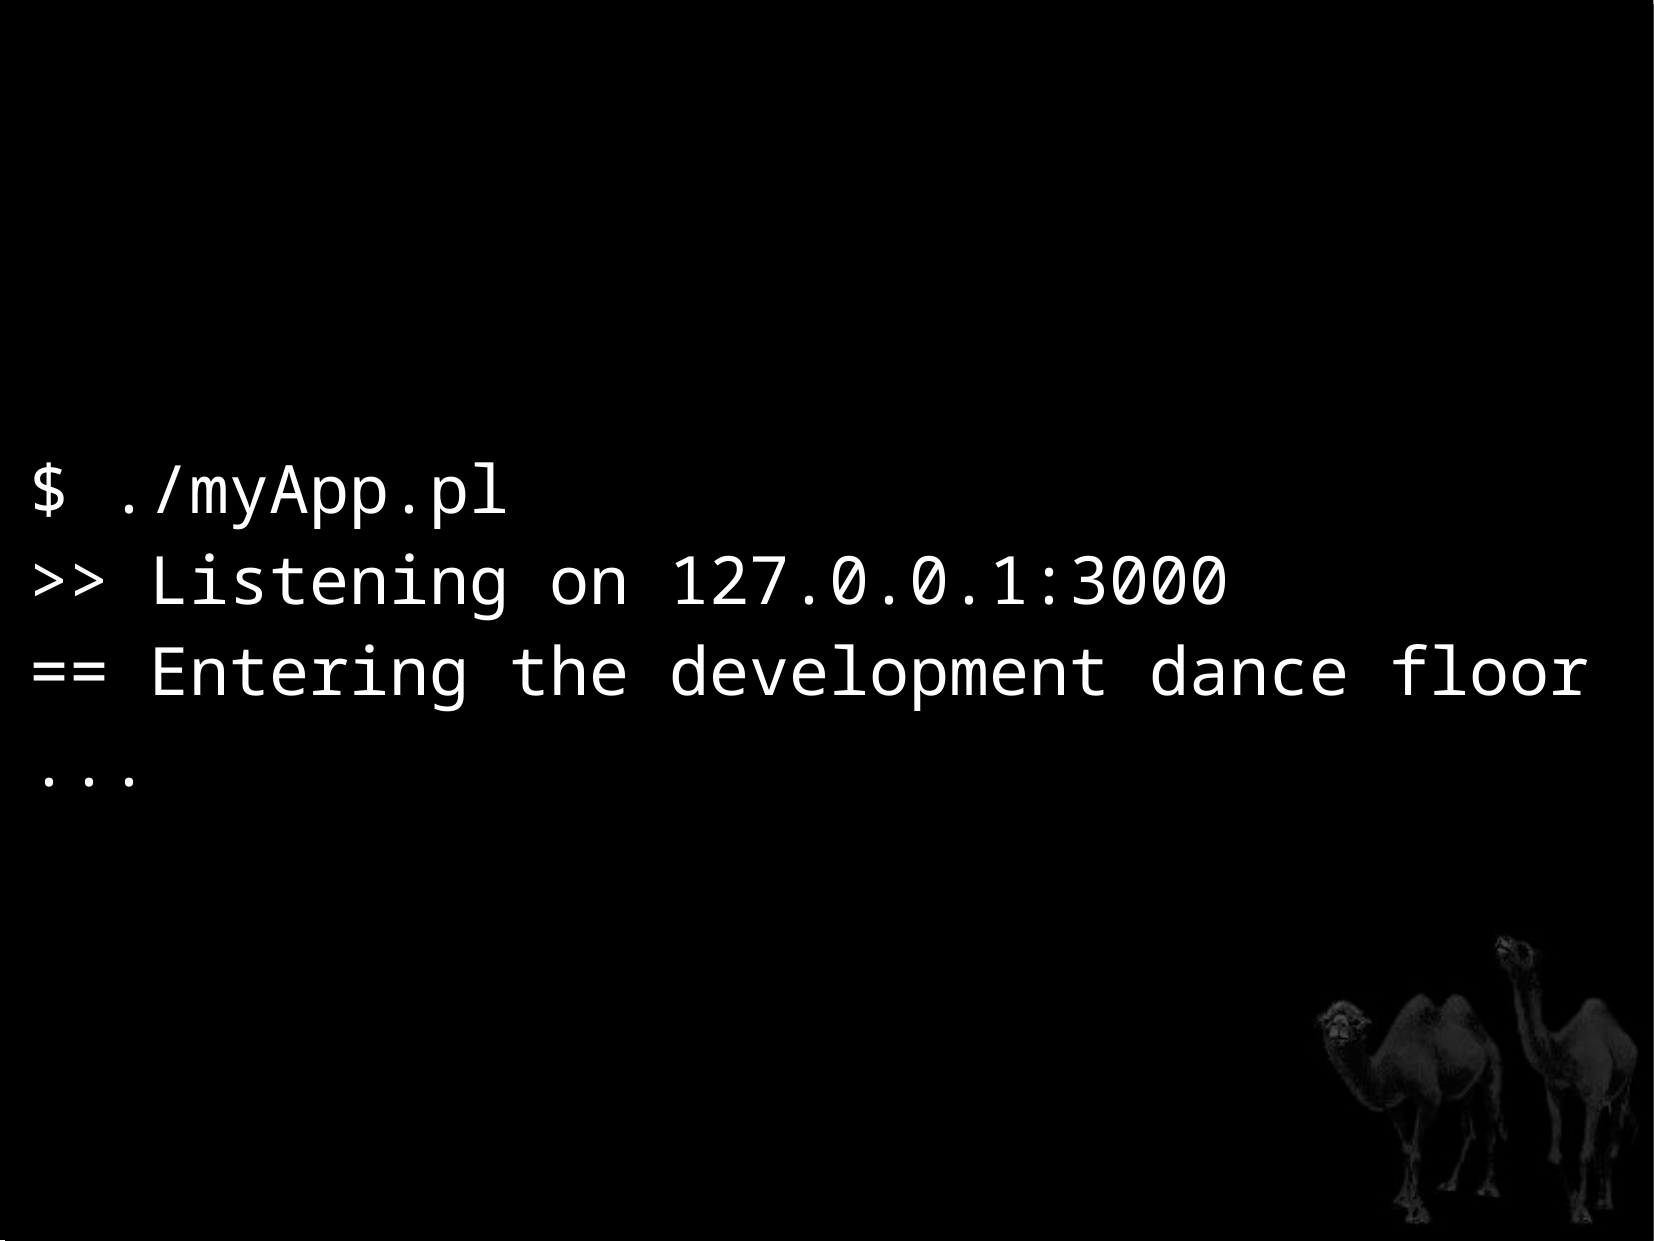

# $ ./myApp.pl
>> Listening on 127.0.0.1:3000
== Entering the development dance floor ...